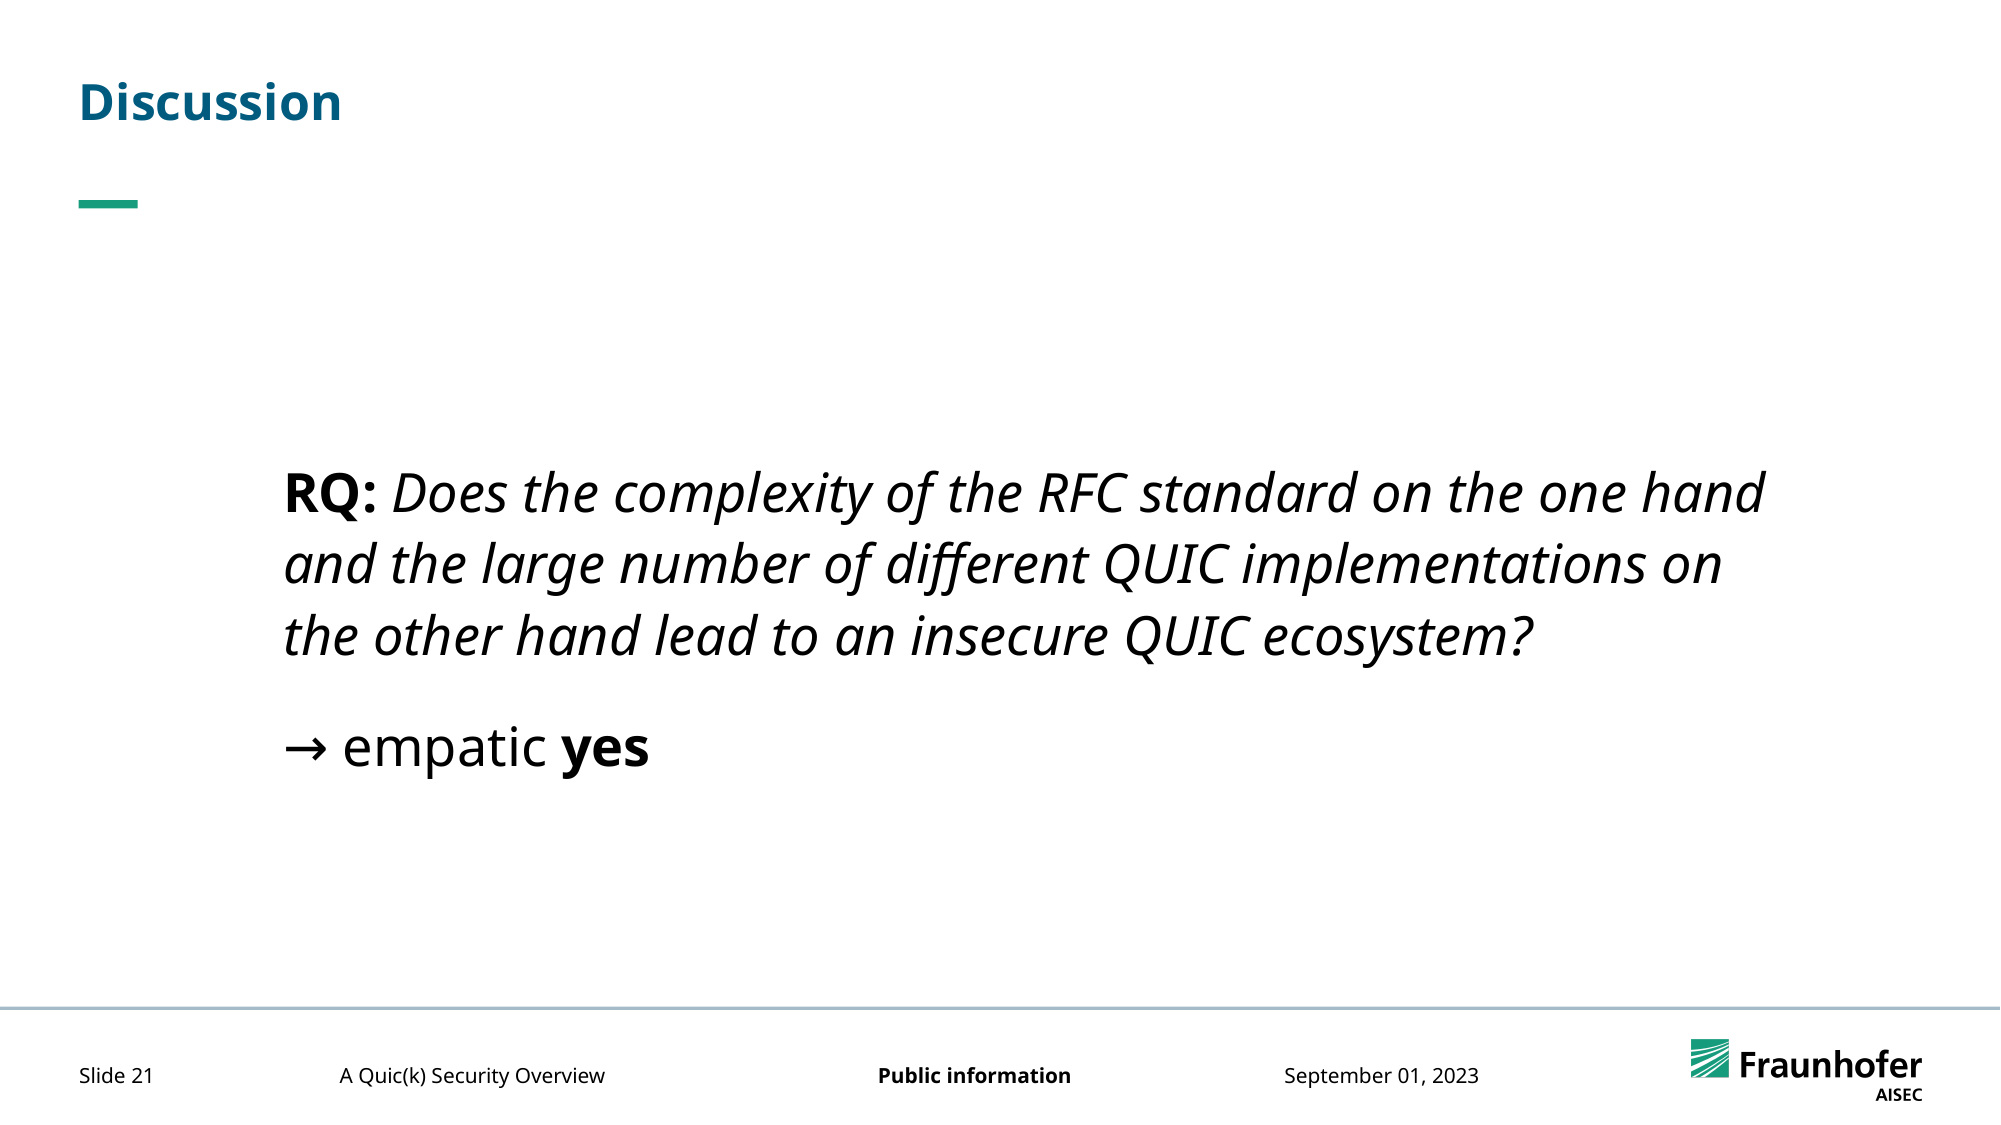

# Discussion
RQ: Does the complexity of the RFC standard on the one hand and the large number of different QUIC implementations on the other hand lead to an insecure QUIC ecosystem?
→ empatic yes